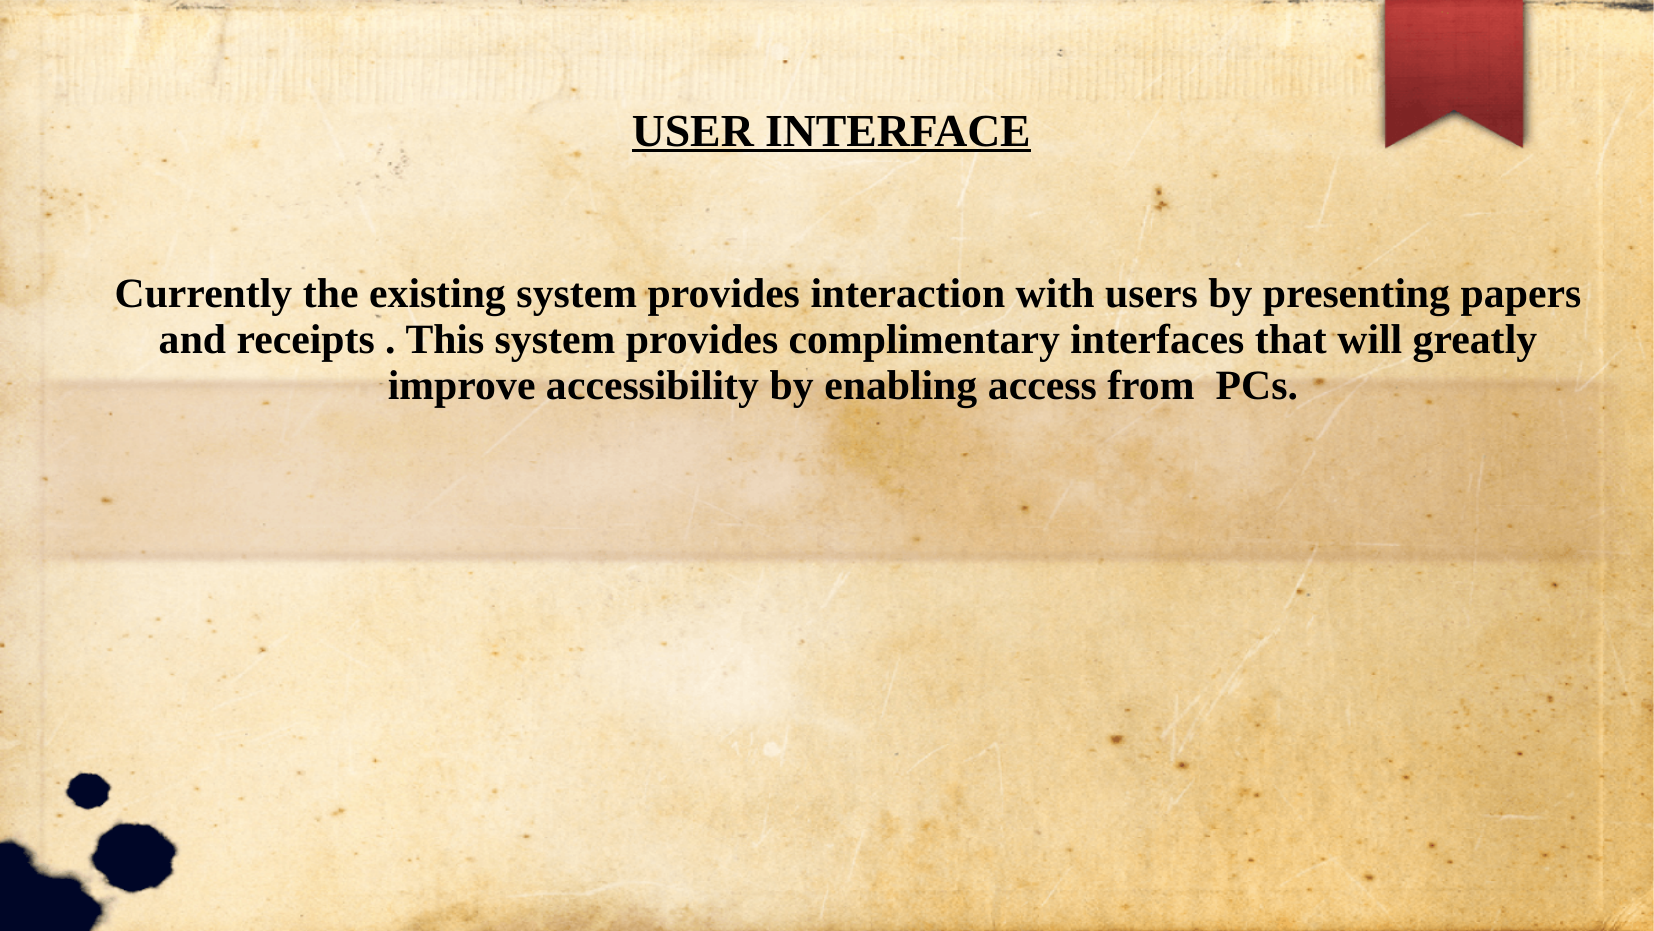

# USER INTERFACE
Currently the existing system provides interaction with users by presenting papers and receipts . This system provides complimentary interfaces that will greatly improve accessibility by enabling access from PCs.